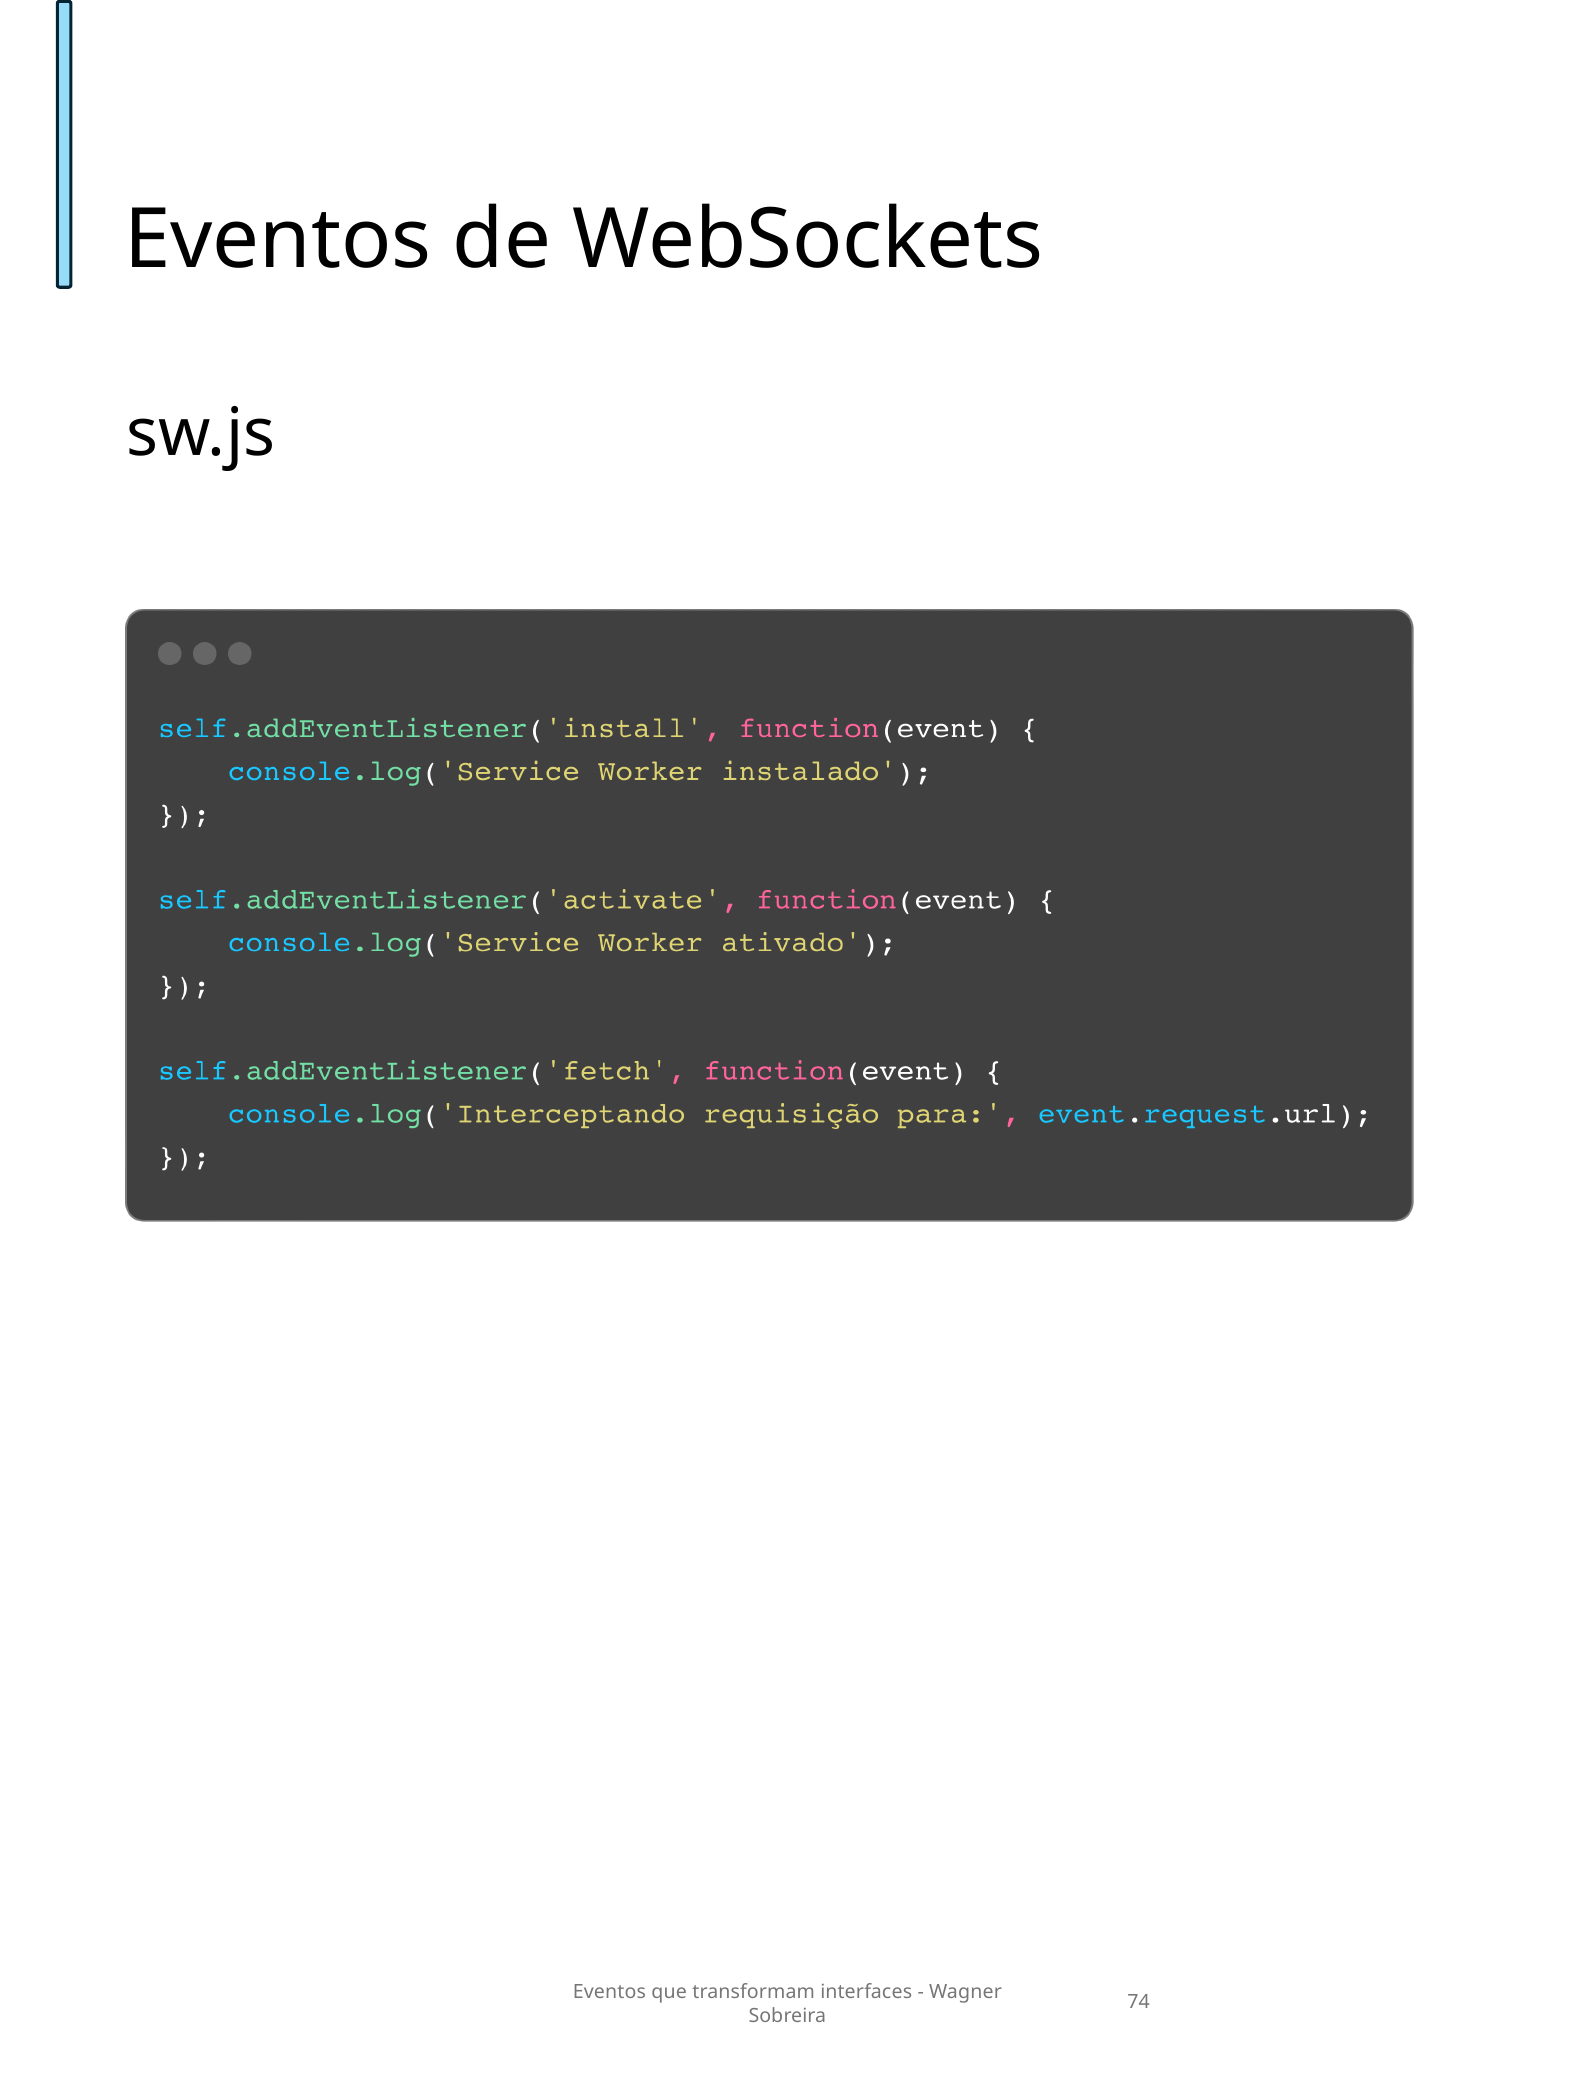

Eventos de WebSockets
sw.js
Eventos que transformam interfaces - Wagner Sobreira